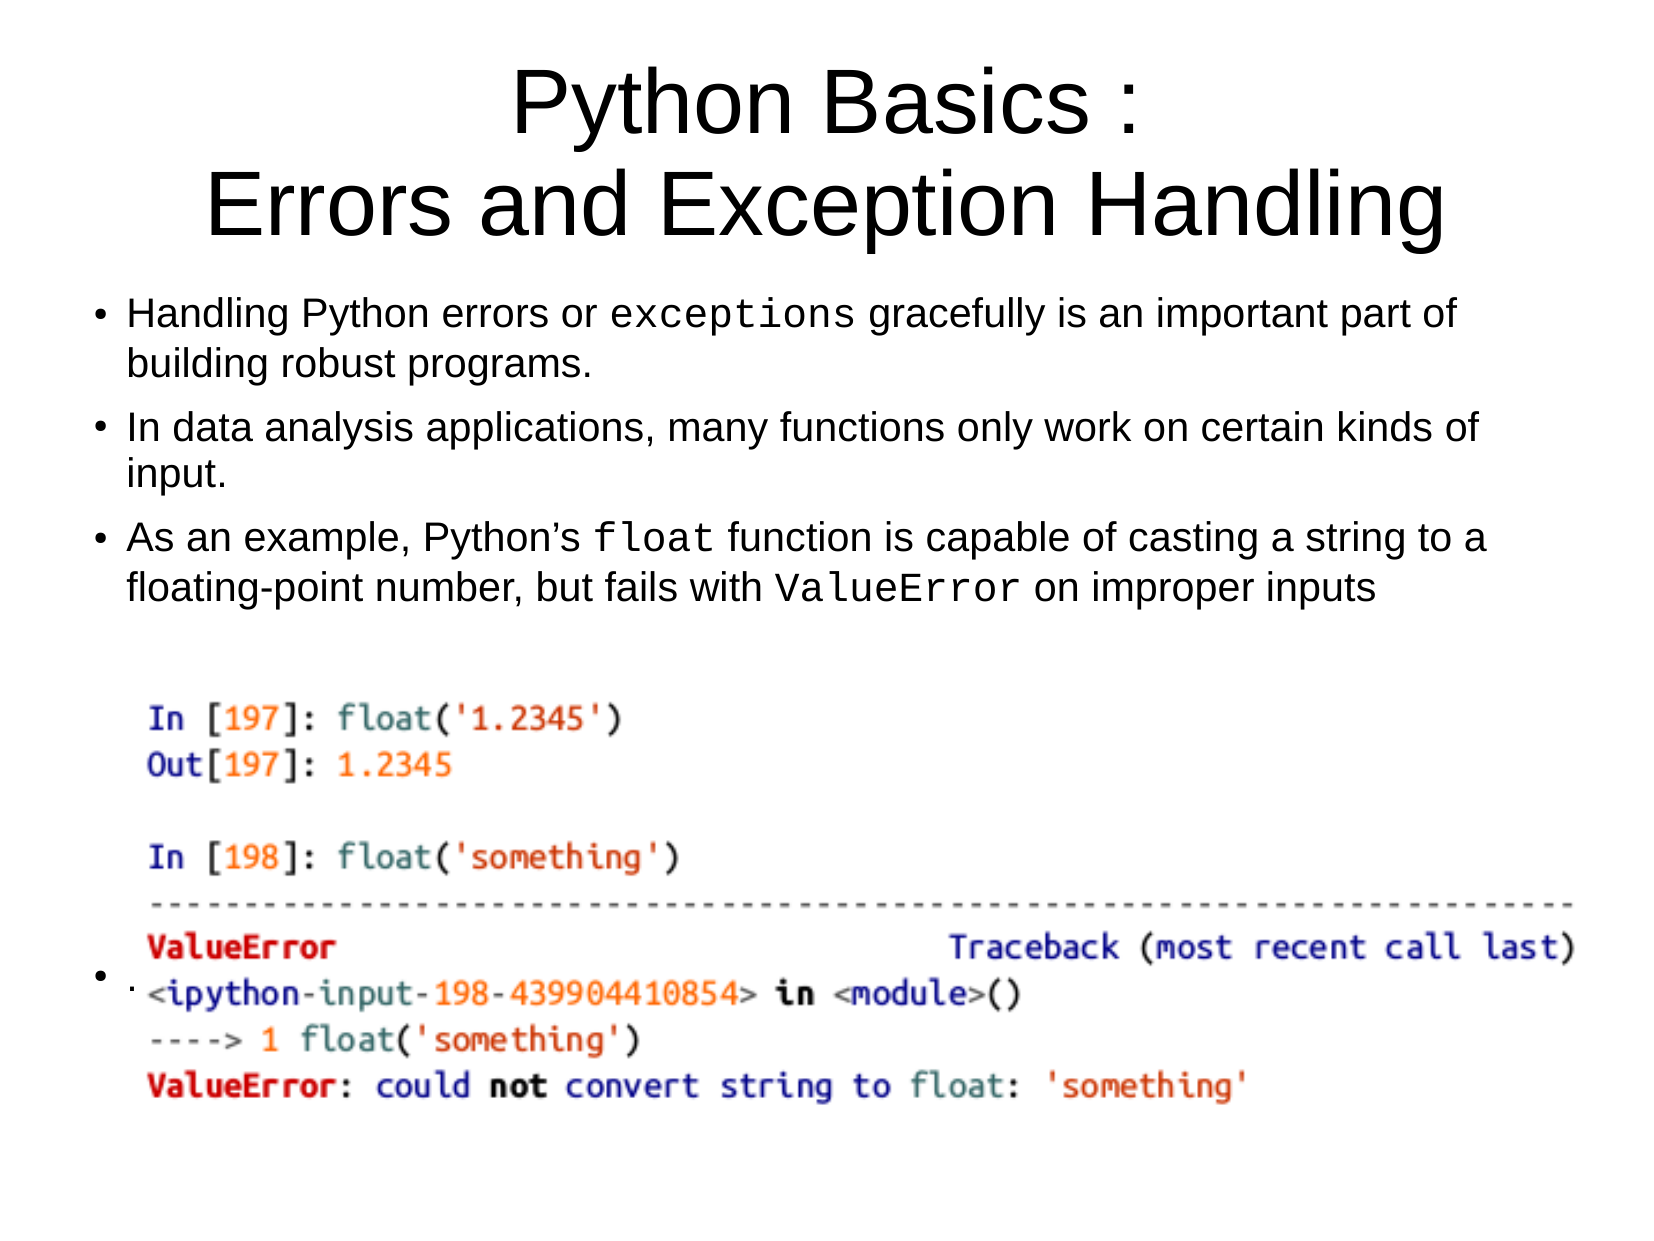

# Python Basics : Errors and Exception Handling
Handling Python errors or exceptions gracefully is an important part of building robust programs.
In data analysis applications, many functions only work on certain kinds of input.
As an example, Python’s float function is capable of casting a string to a floating-point number, but fails with ValueError on improper inputs
.